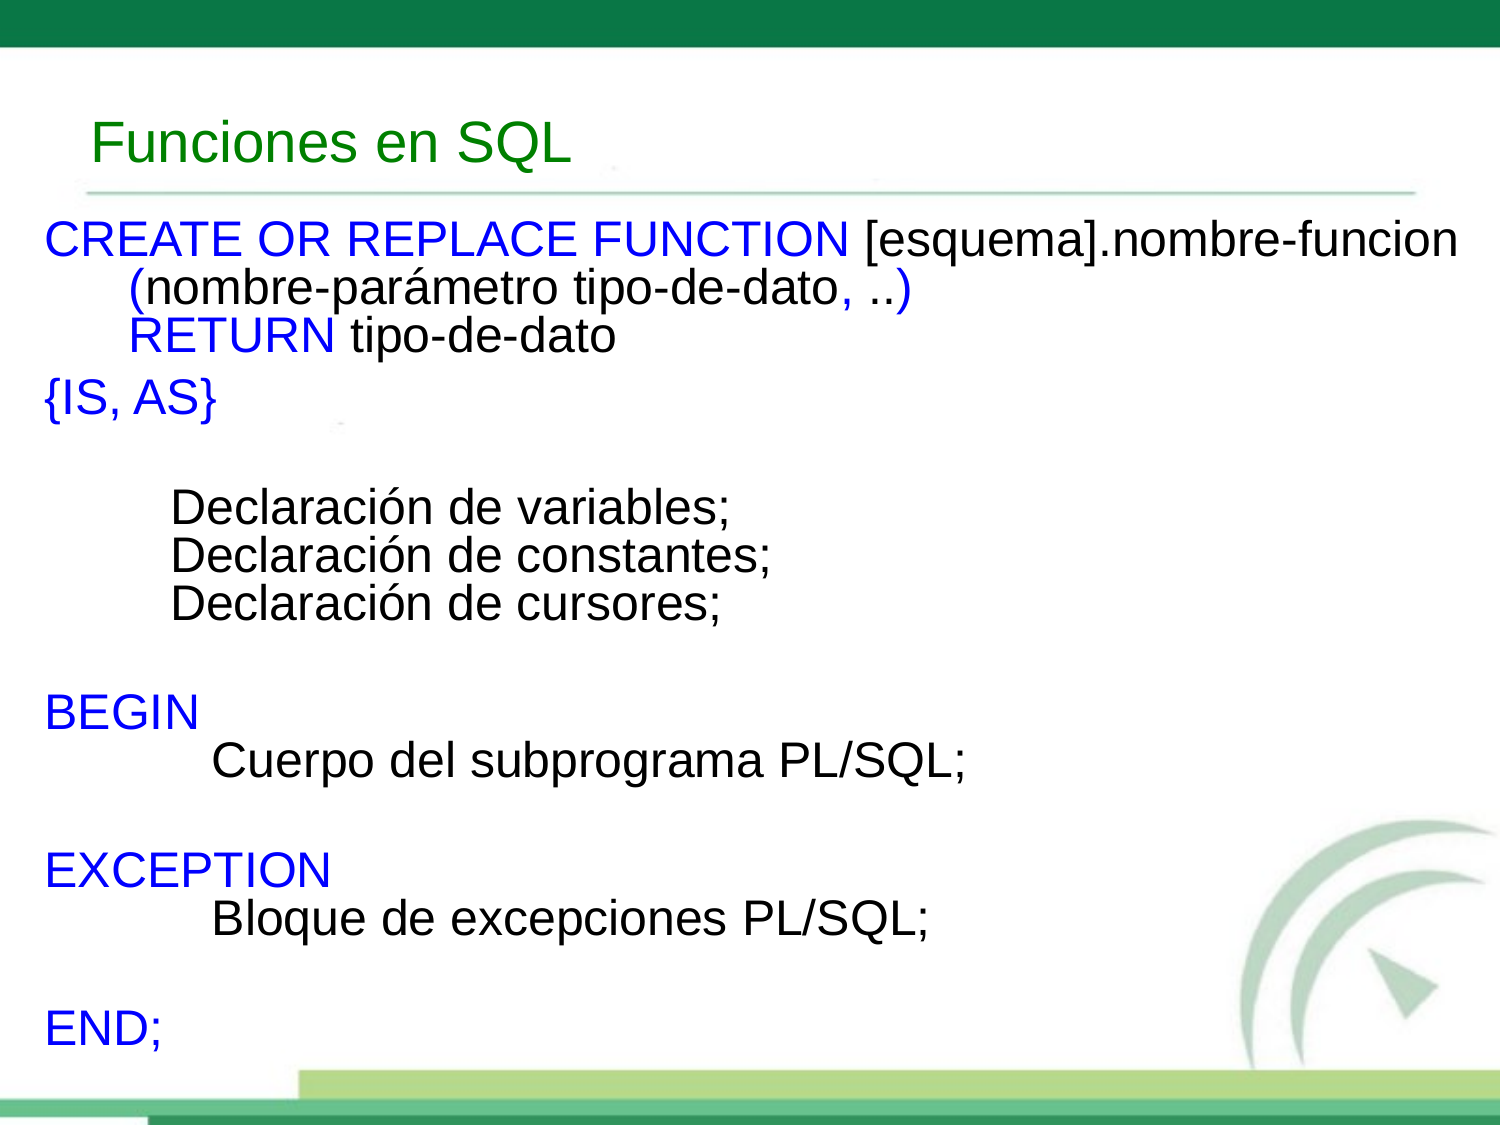

# Funciones en SQL
CREATE OR REPLACE FUNCTION [esquema].nombre-funcion
      (nombre-parámetro tipo-de-dato, ..)
      RETURN tipo-de-dato
{IS, AS}
         Declaración de variables;
         Declaración de constantes;
         Declaración de cursores;
BEGIN
            Cuerpo del subprograma PL/SQL;
EXCEPTION
            Bloque de excepciones PL/SQL;
END;